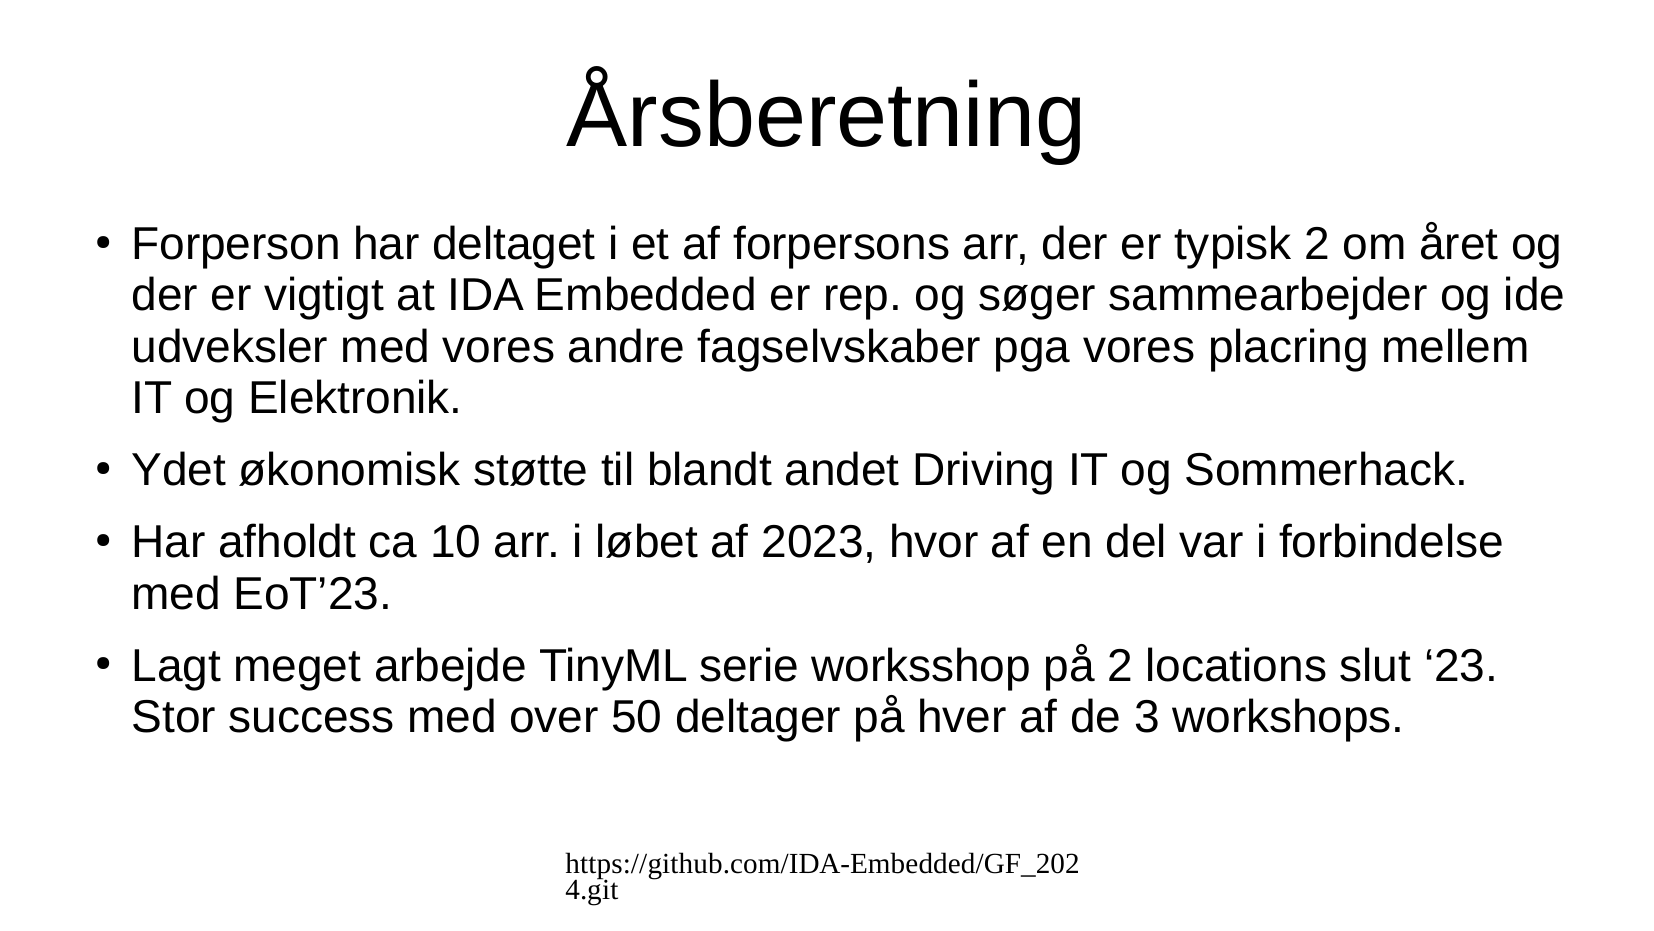

# Årsberetning
Forperson har deltaget i et af forpersons arr, der er typisk 2 om året og der er vigtigt at IDA Embedded er rep. og søger sammearbejder og ide udveksler med vores andre fagselvskaber pga vores placring mellem IT og Elektronik.
Ydet økonomisk støtte til blandt andet Driving IT og Sommerhack.
Har afholdt ca 10 arr. i løbet af 2023, hvor af en del var i forbindelse med EoT’23.
Lagt meget arbejde TinyML serie worksshop på 2 locations slut ‘23. Stor success med over 50 deltager på hver af de 3 workshops.
https://github.com/IDA-Embedded/GF_2024.git